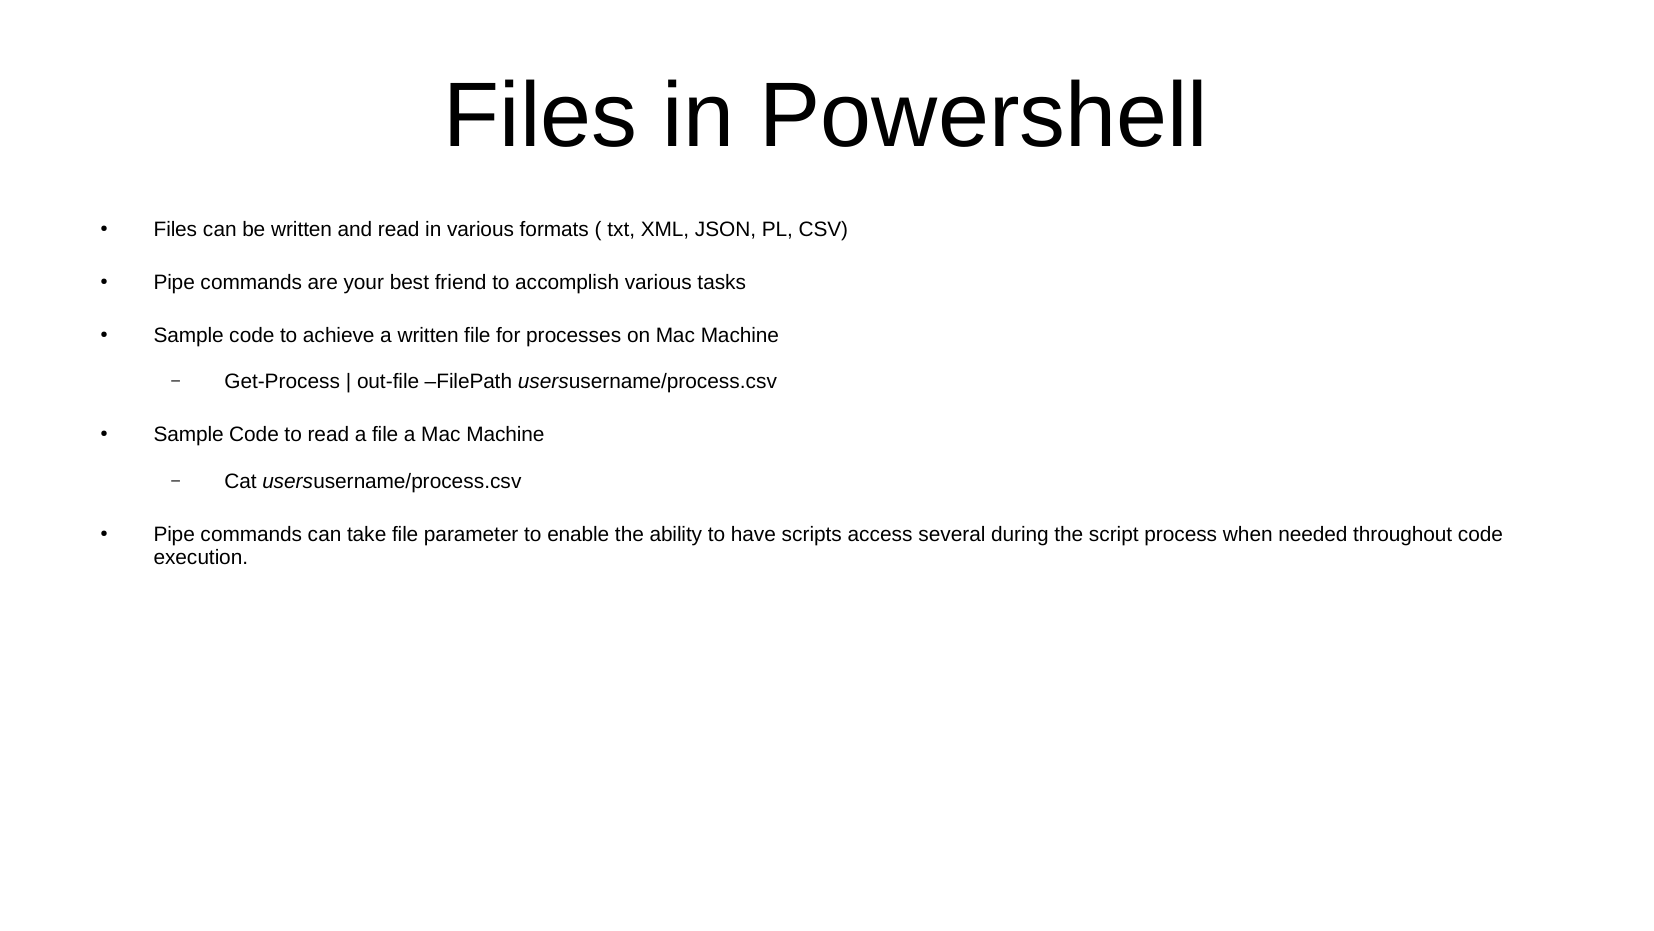

# Files in Powershell
Files can be written and read in various formats ( txt, XML, JSON, PL, CSV)
Pipe commands are your best friend to accomplish various tasks
Sample code to achieve a written file for processes on Mac Machine
Get-Process | out-file –FilePath usersusername/process.csv
Sample Code to read a file a Mac Machine
Cat usersusername/process.csv
Pipe commands can take file parameter to enable the ability to have scripts access several during the script process when needed throughout code execution.